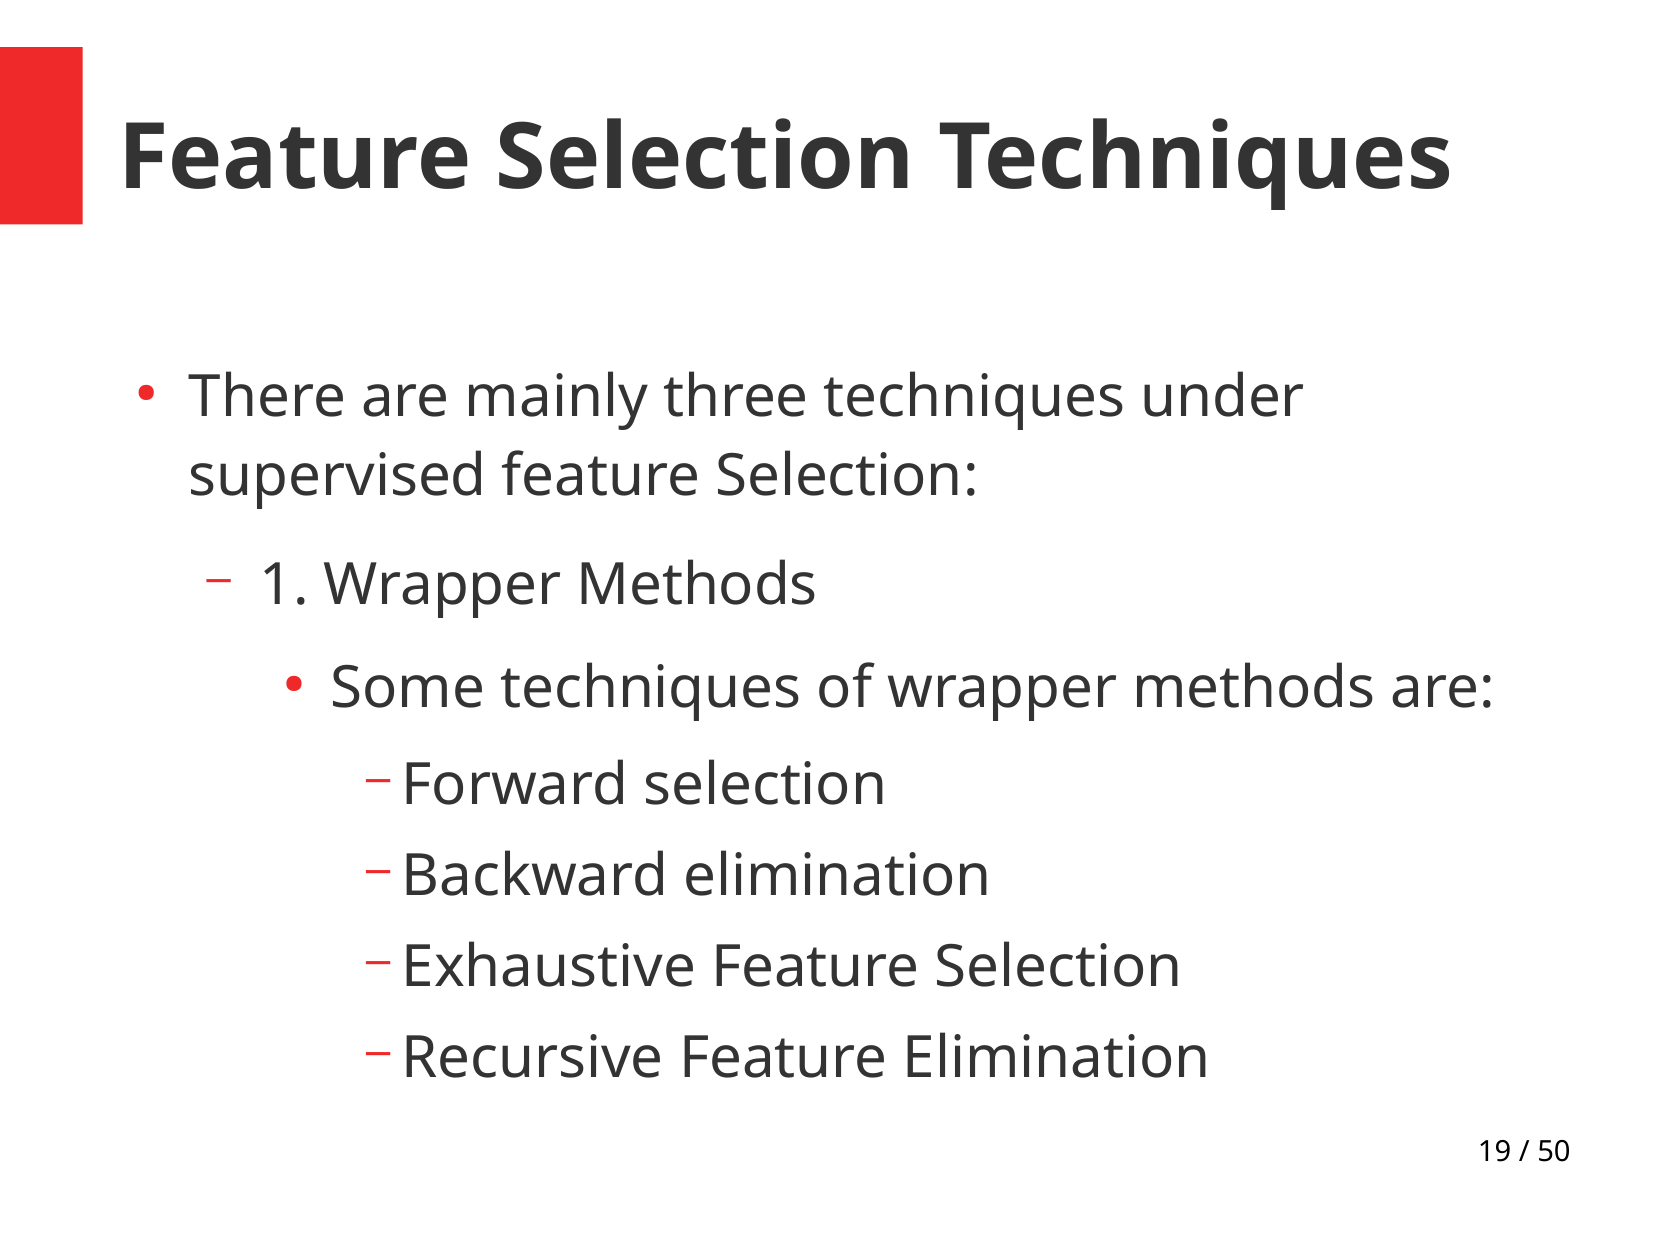

# Feature Selection Techniques
There are mainly three techniques under supervised feature Selection:
1. Wrapper Methods
Some techniques of wrapper methods are:
Forward selection
Backward elimination
Exhaustive Feature Selection
Recursive Feature Elimination
19